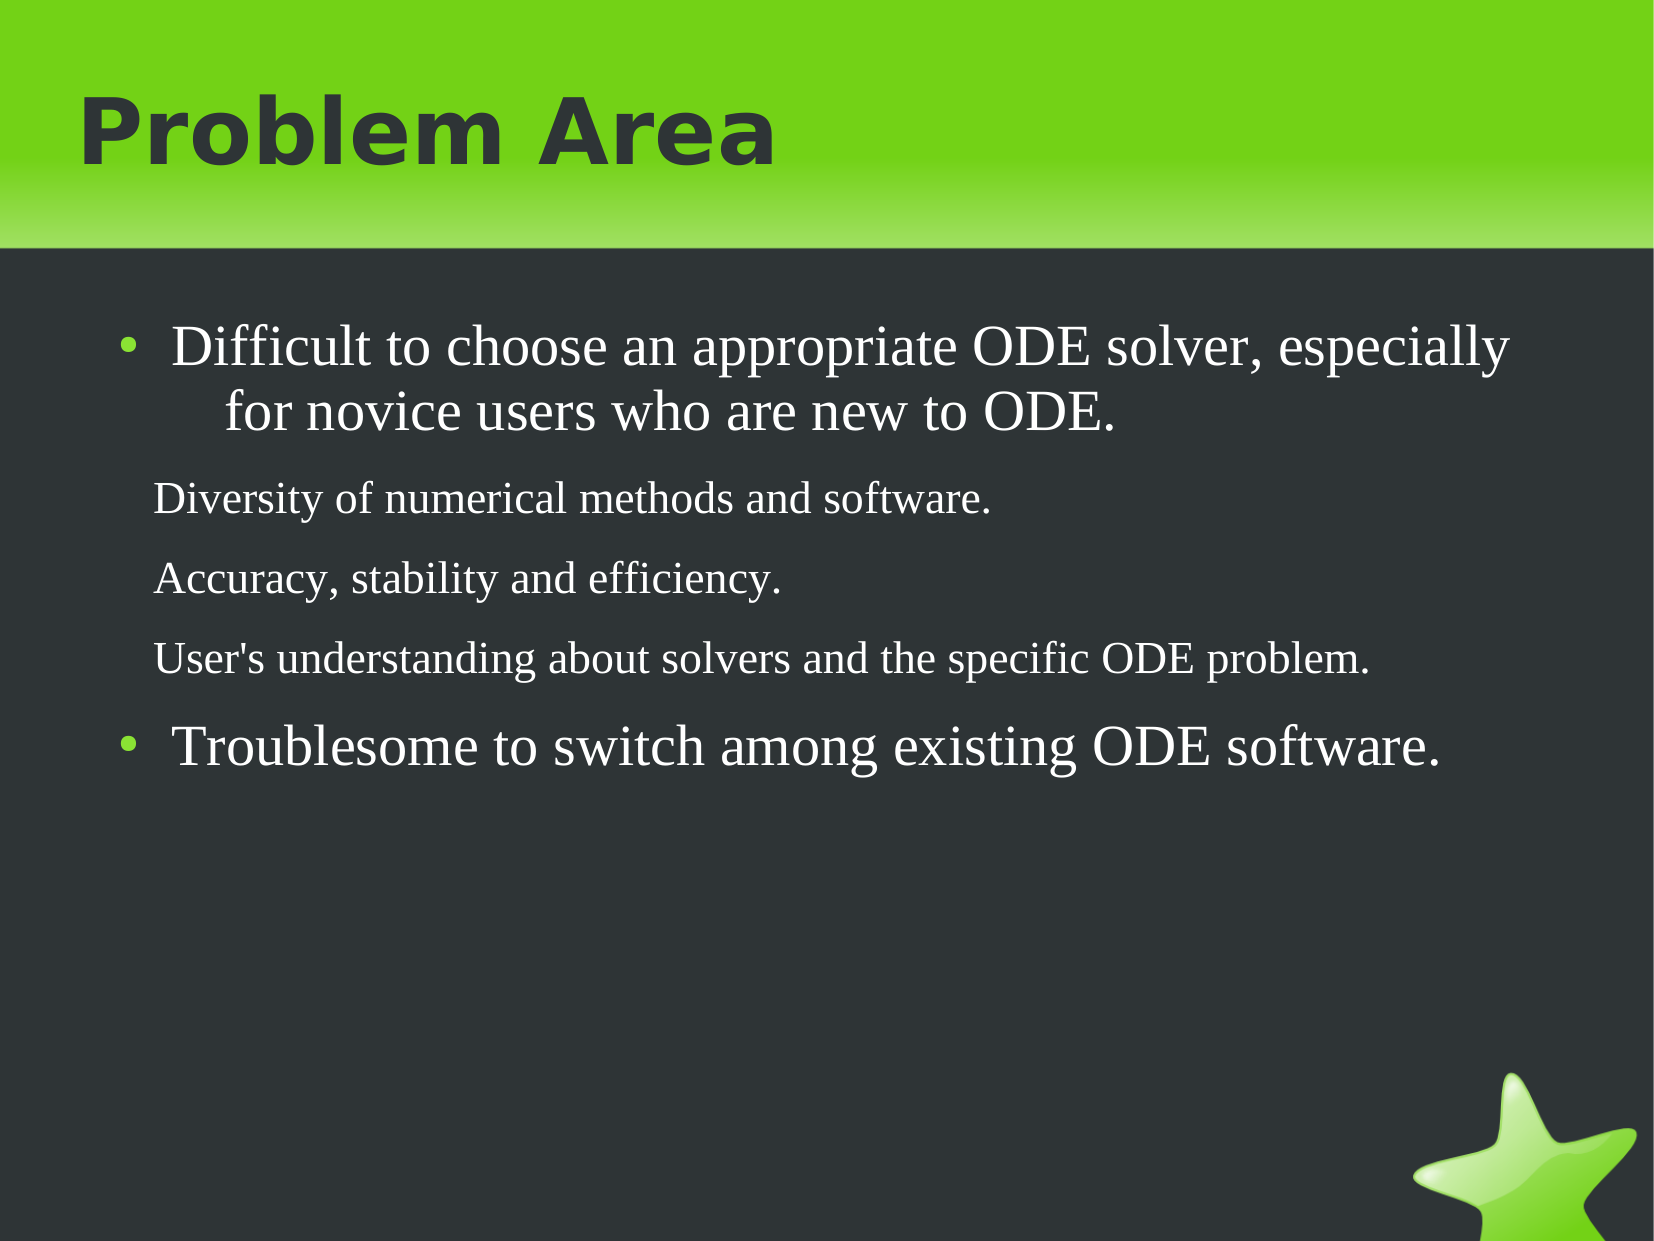

# Problem Area
Difficult to choose an appropriate ODE solver, especially for novice users who are new to ODE.
Diversity of numerical methods and software.
Accuracy, stability and efficiency.
User's understanding about solvers and the specific ODE problem.
Troublesome to switch among existing ODE software.